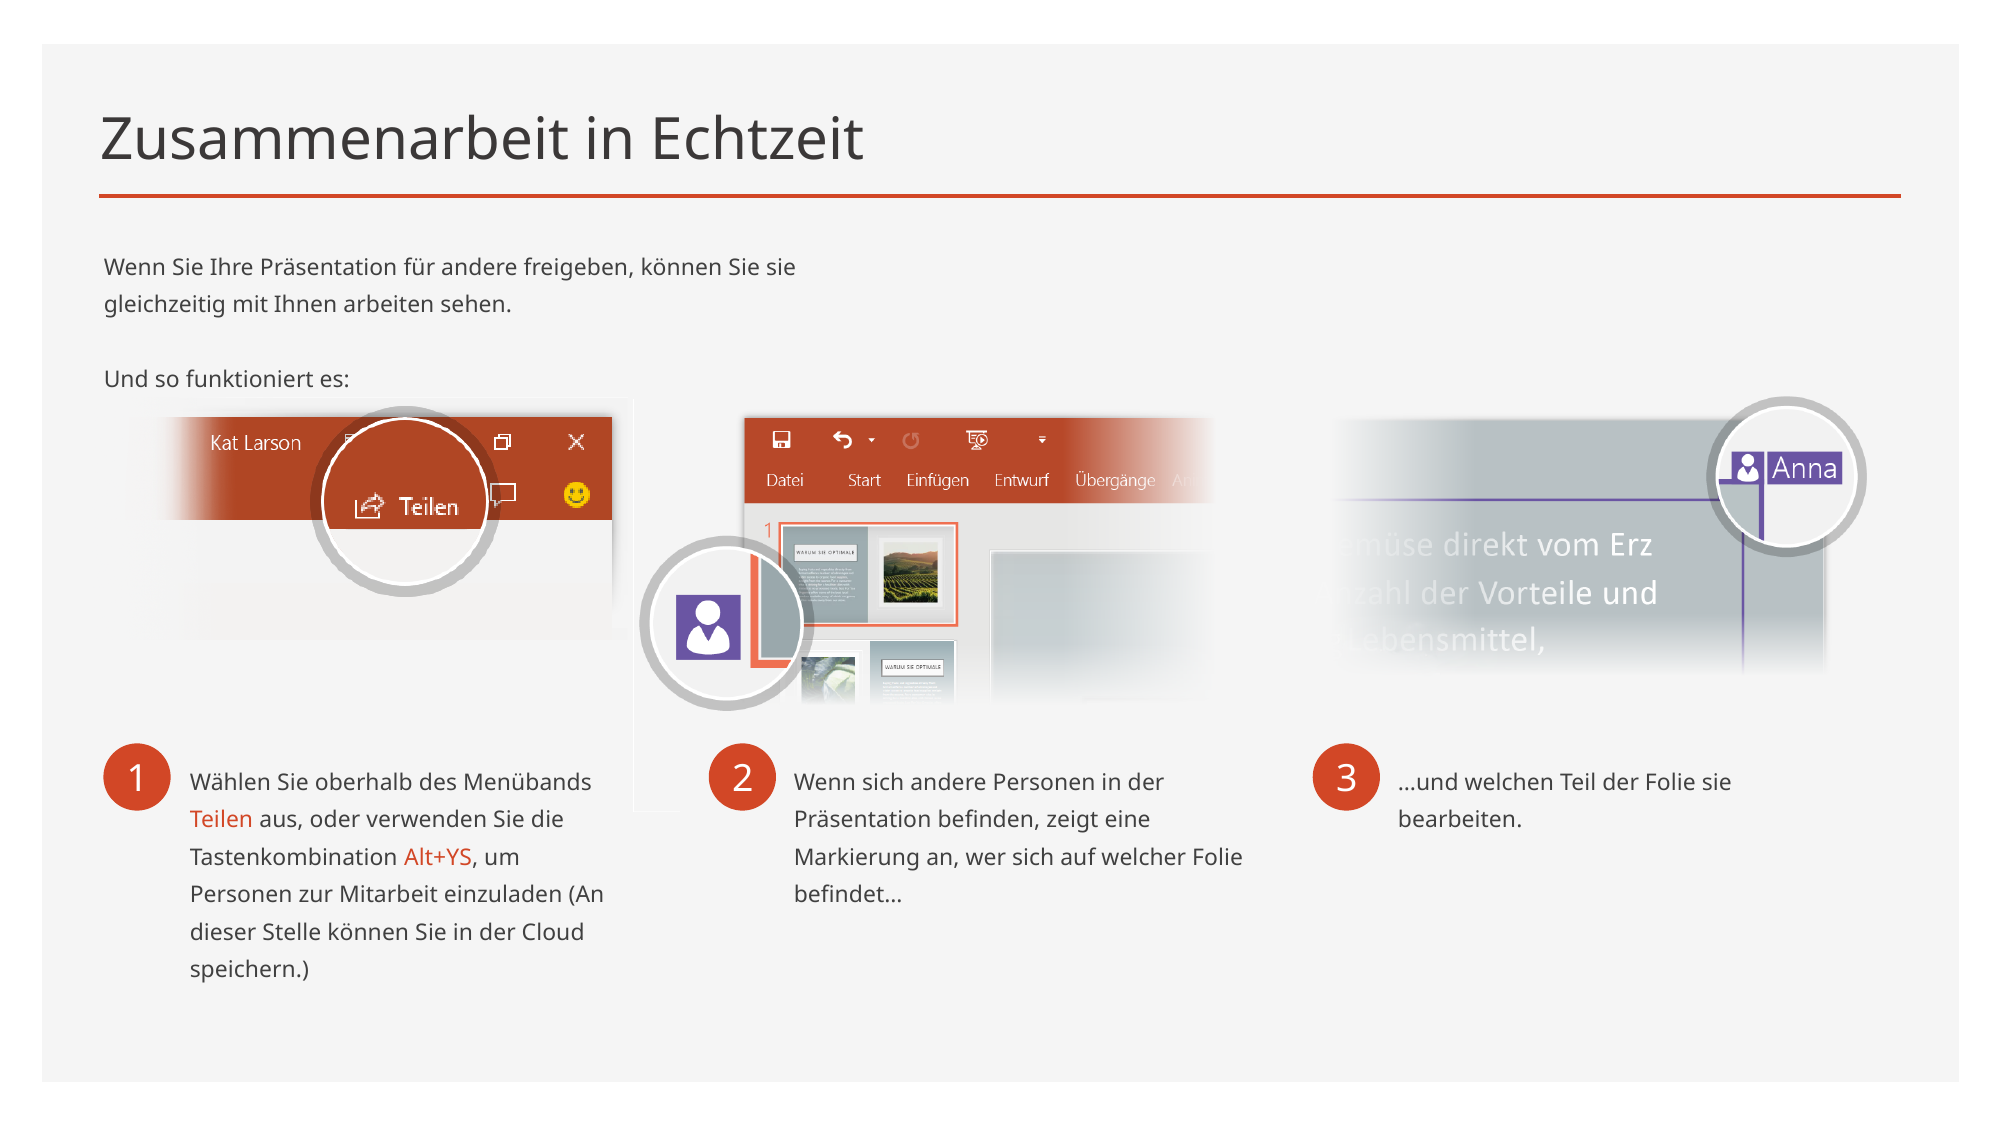

# Zusammenarbeit in Echtzeit
Wenn Sie Ihre Präsentation für andere freigeben, können Sie sie gleichzeitig mit Ihnen arbeiten sehen.
Und so funktioniert es:
1
2
3
Wählen Sie oberhalb des Menübands Teilen aus, oder verwenden Sie die Tastenkombination Alt+YS, um Personen zur Mitarbeit einzuladen (An dieser Stelle können Sie in der Cloud speichern.)
Wenn sich andere Personen in der Präsentation befinden, zeigt eine Markierung an, wer sich auf welcher Folie befindet…
…und welchen Teil der Folie sie bearbeiten.